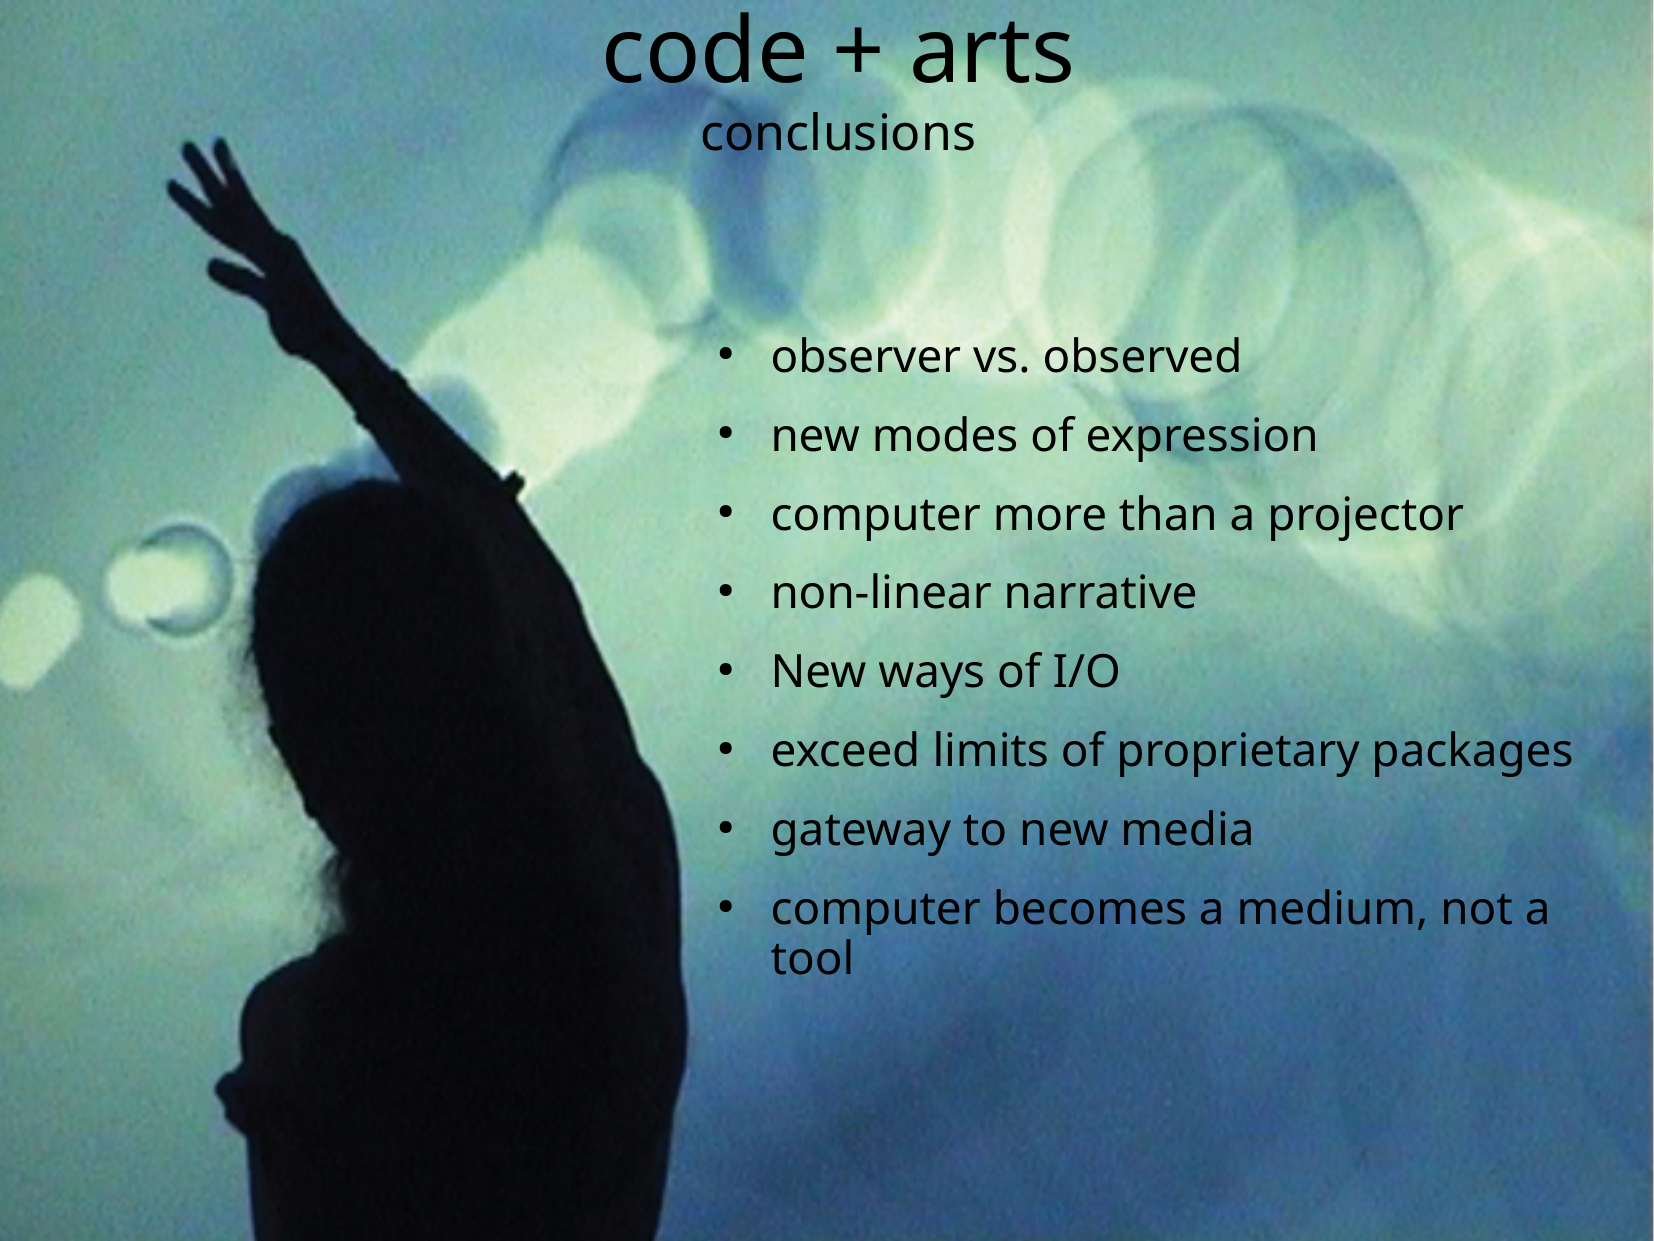

# code + arts conclusions
observer vs. observed
new modes of expression
computer more than a projector
non-linear narrative
New ways of I/O
exceed limits of proprietary packages
gateway to new media
computer becomes a medium, not a tool